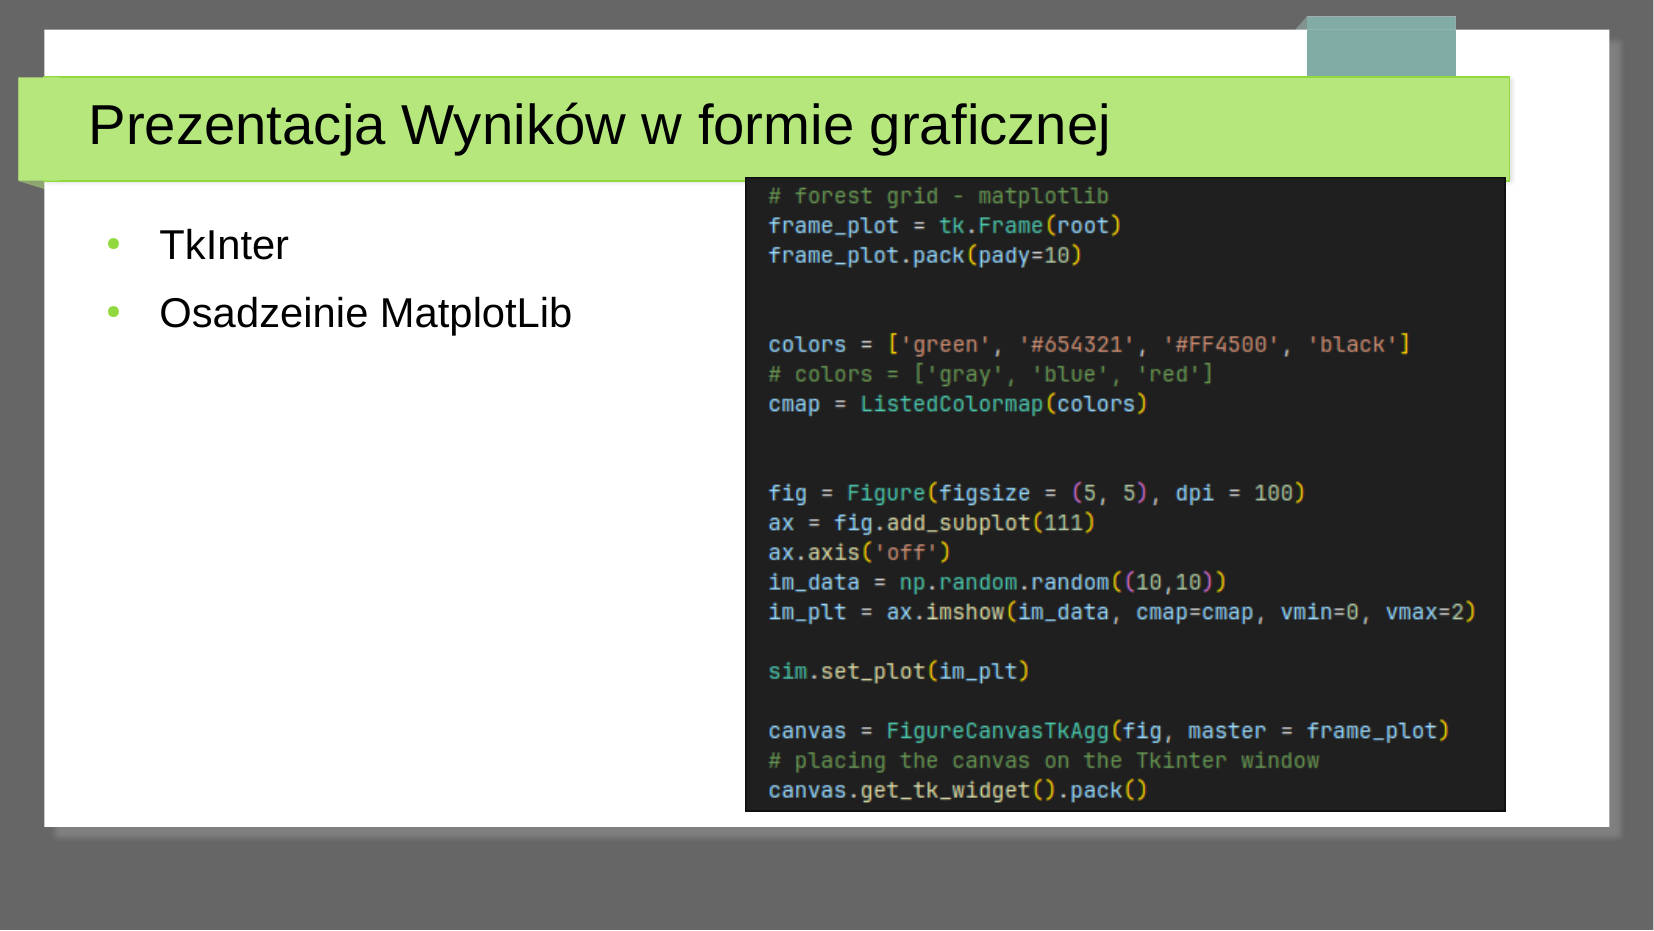

# Prezentacja Wyników w formie graficznej
TkInter
Osadzeinie MatplotLib